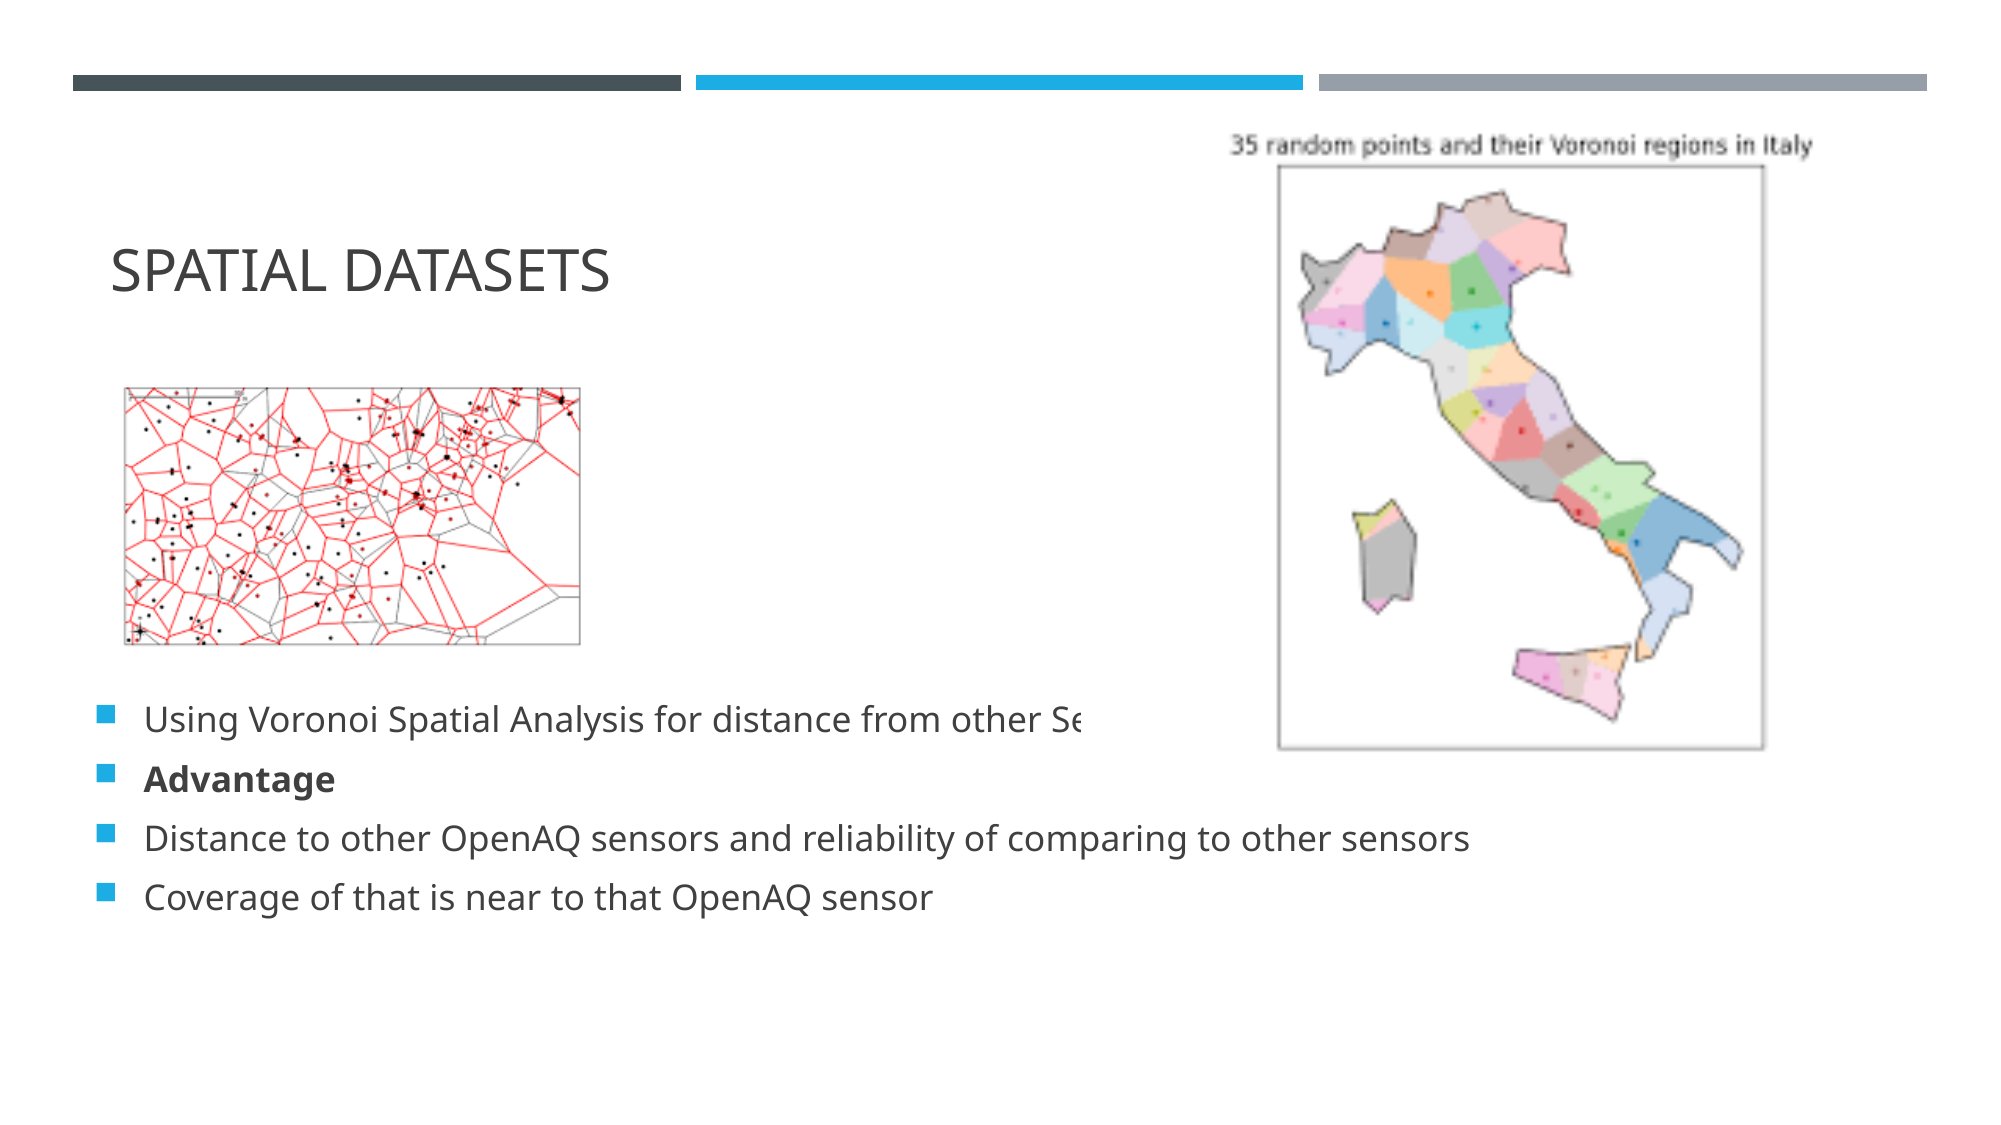

# Spatial Datasets
Using Voronoi Spatial Analysis for distance from other Sensors
Advantage
Distance to other OpenAQ sensors and reliability of comparing to other sensors
Coverage of that is near to that OpenAQ sensor